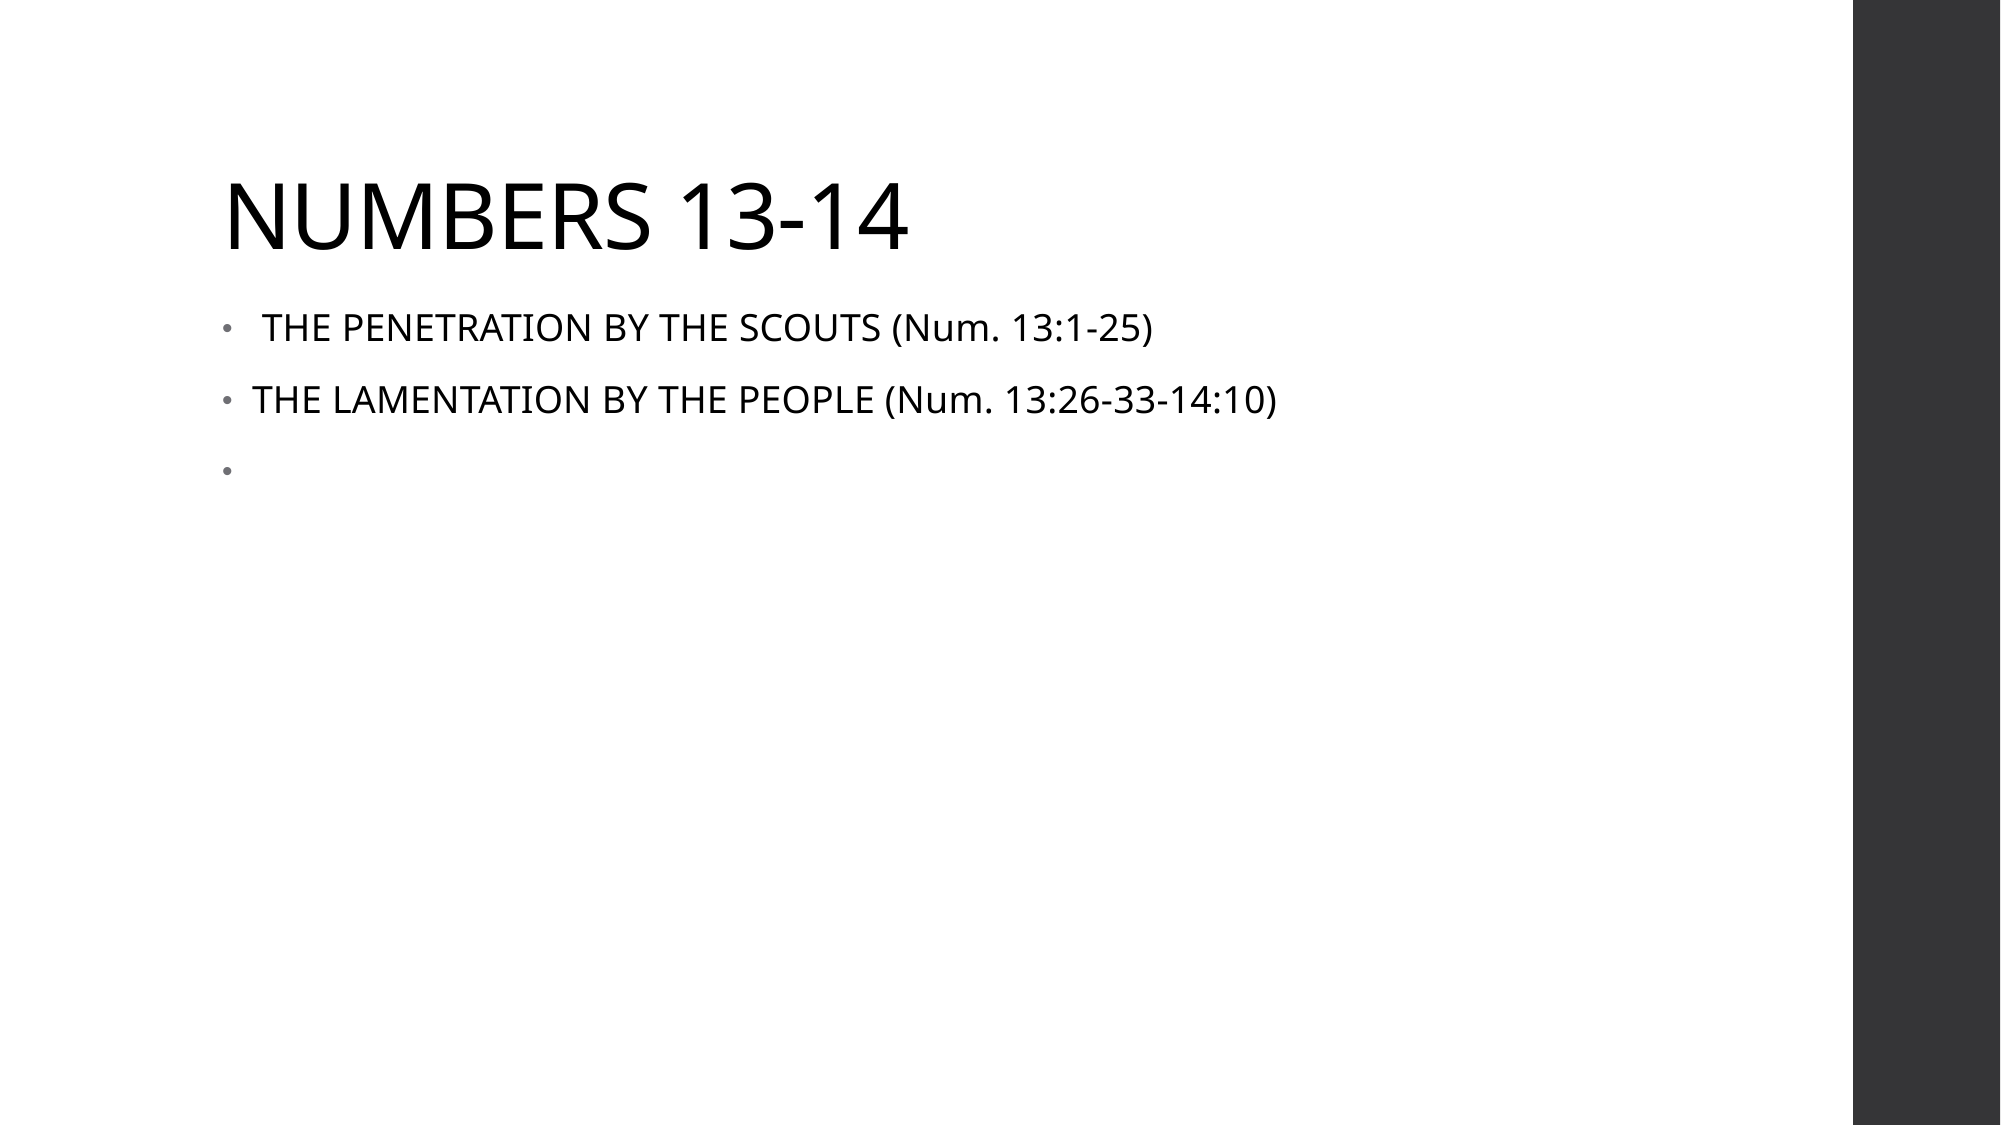

# NUMBERS 13-14
 THE PENETRATION BY THE SCOUTS (Num. 13:1-25)
THE LAMENTATION BY THE PEOPLE (Num. 13:26-33-14:10)